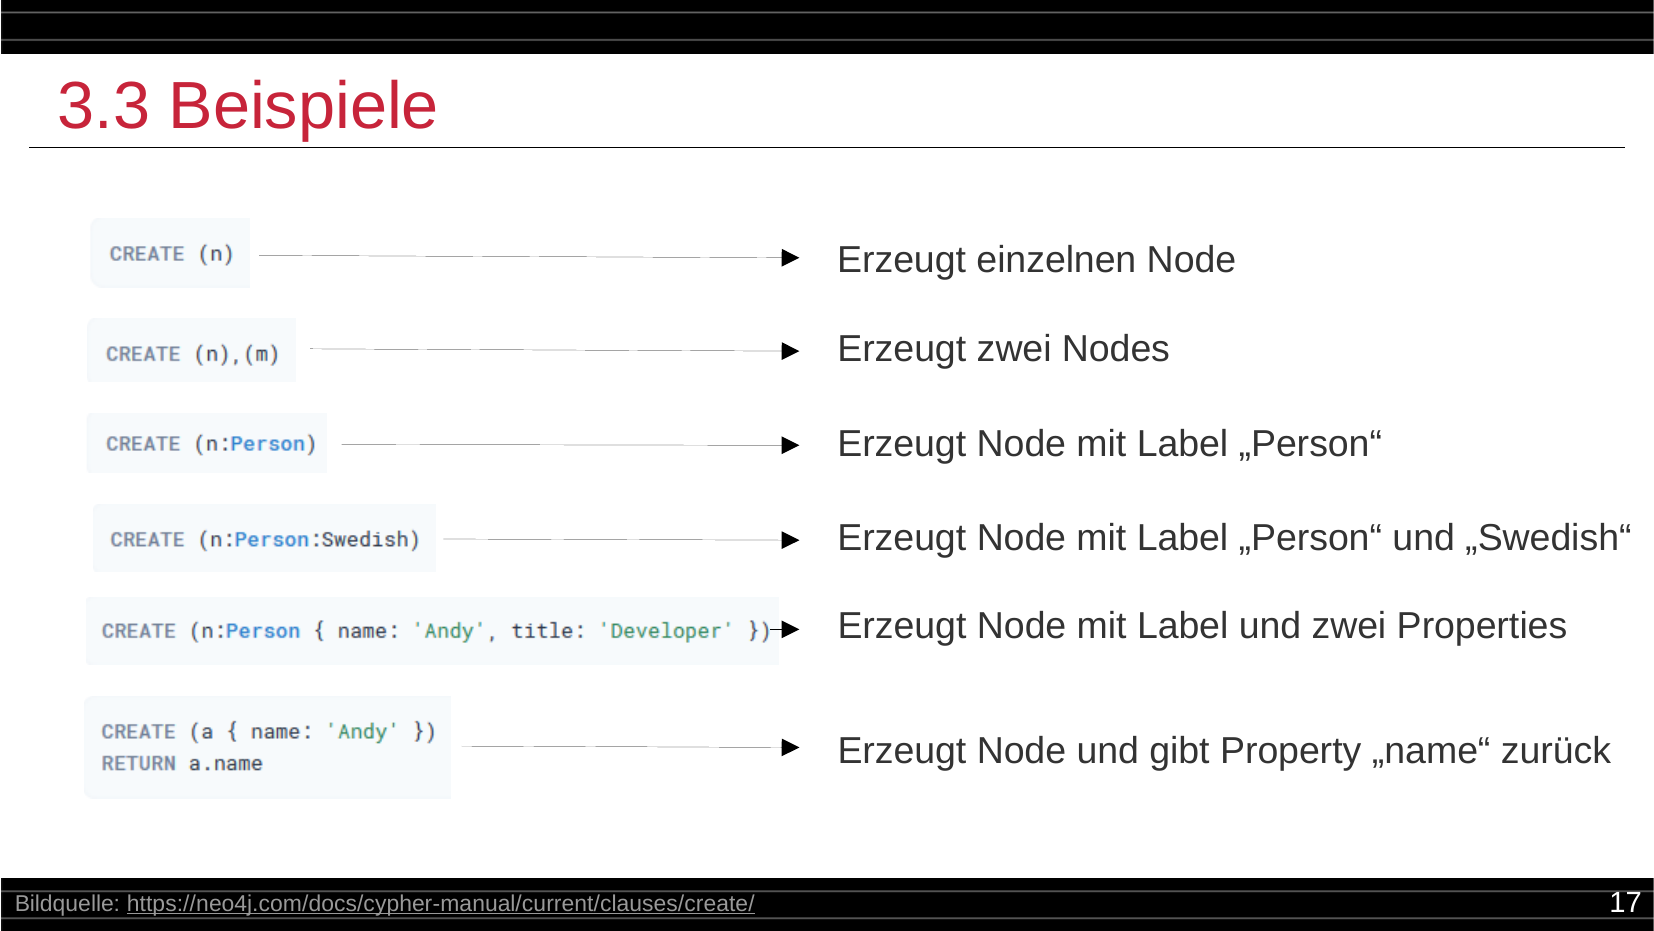

# 3.3 Beispiele
Erzeugt einzelnen Node
Erzeugt zwei Nodes
Erzeugt Node mit Label „Person“
Erzeugt Node mit Label „Person“ und „Swedish“
Erzeugt Node mit Label und zwei Properties
Erzeugt Node und gibt Property „name“ zurück
Bildquelle: https://neo4j.com/docs/cypher-manual/current/clauses/create/